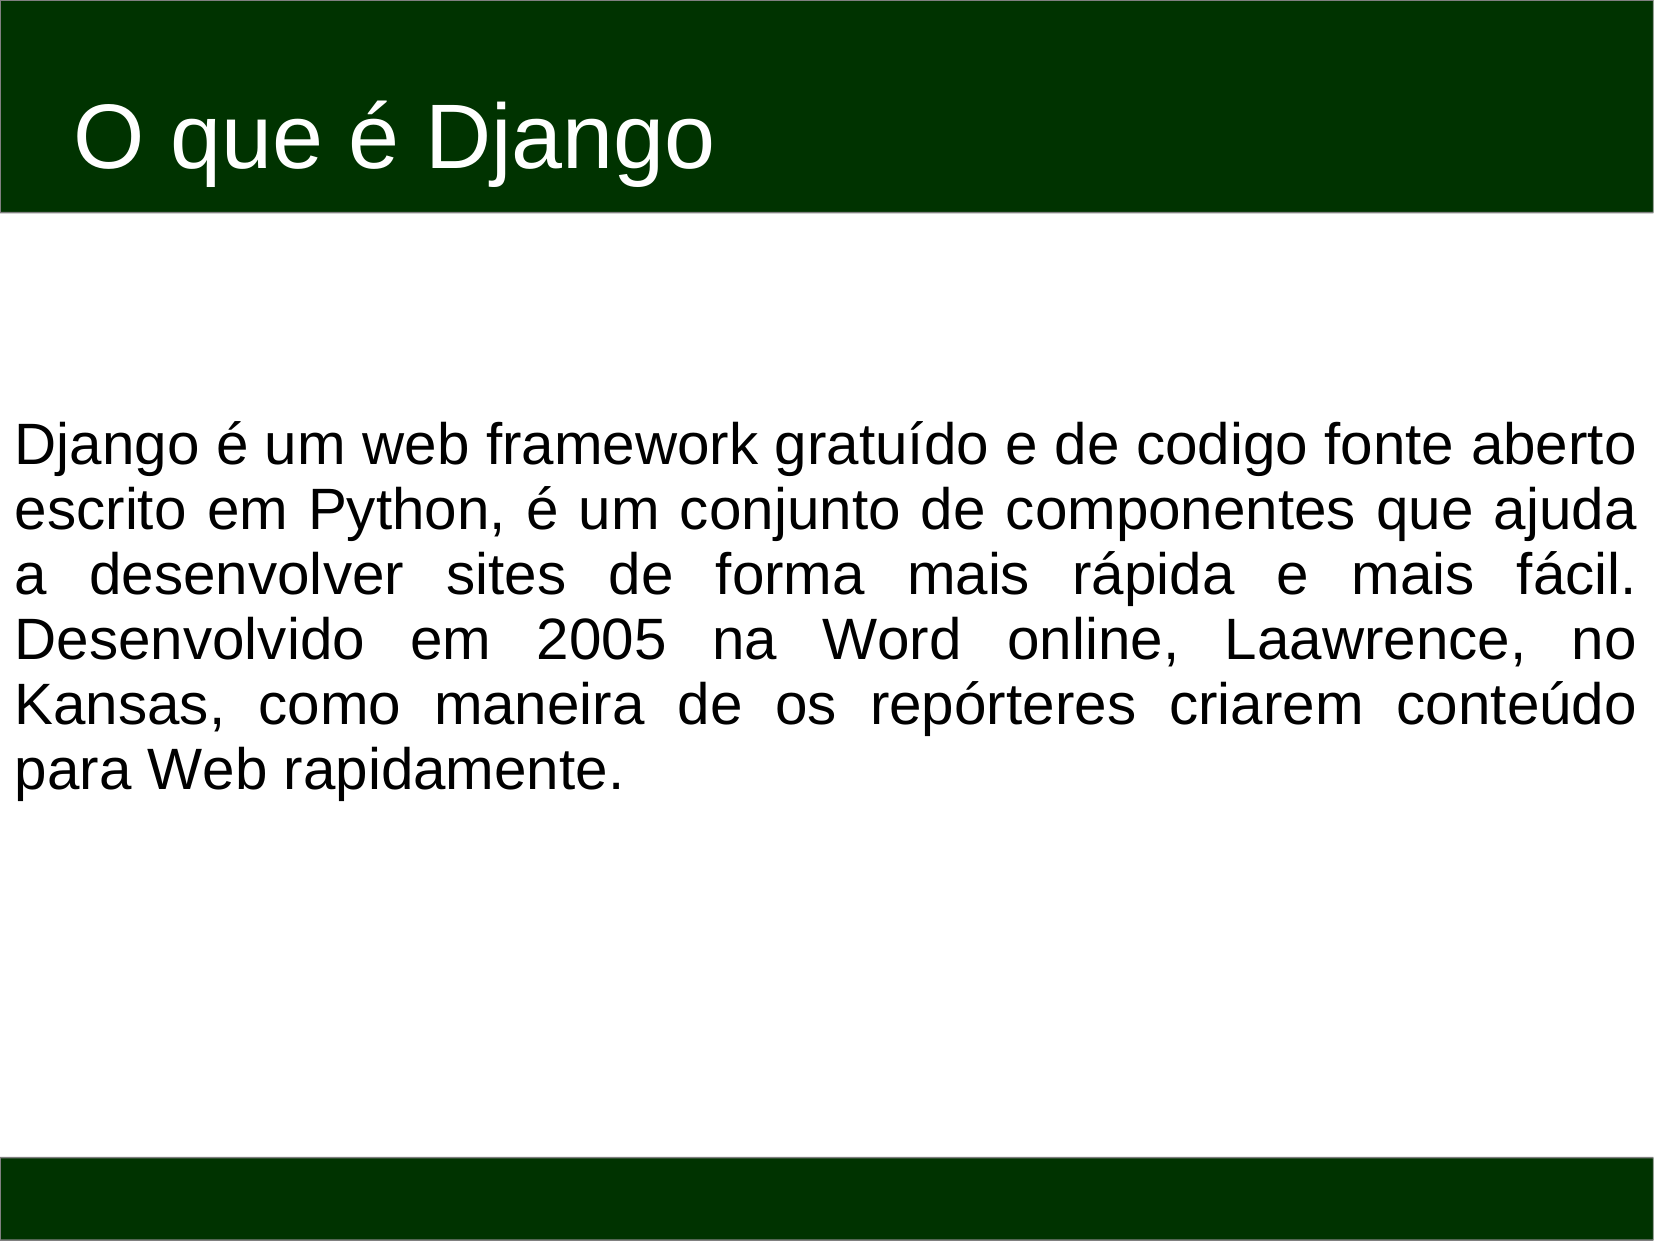

O que é Django
Django é um web framework gratuído e de codigo fonte aberto escrito em Python, é um conjunto de componentes que ajuda a desenvolver sites de forma mais rápida e mais fácil. Desenvolvido em 2005 na Word online, Laawrence, no Kansas, como maneira de os repórteres criarem conteúdo para Web rapidamente.